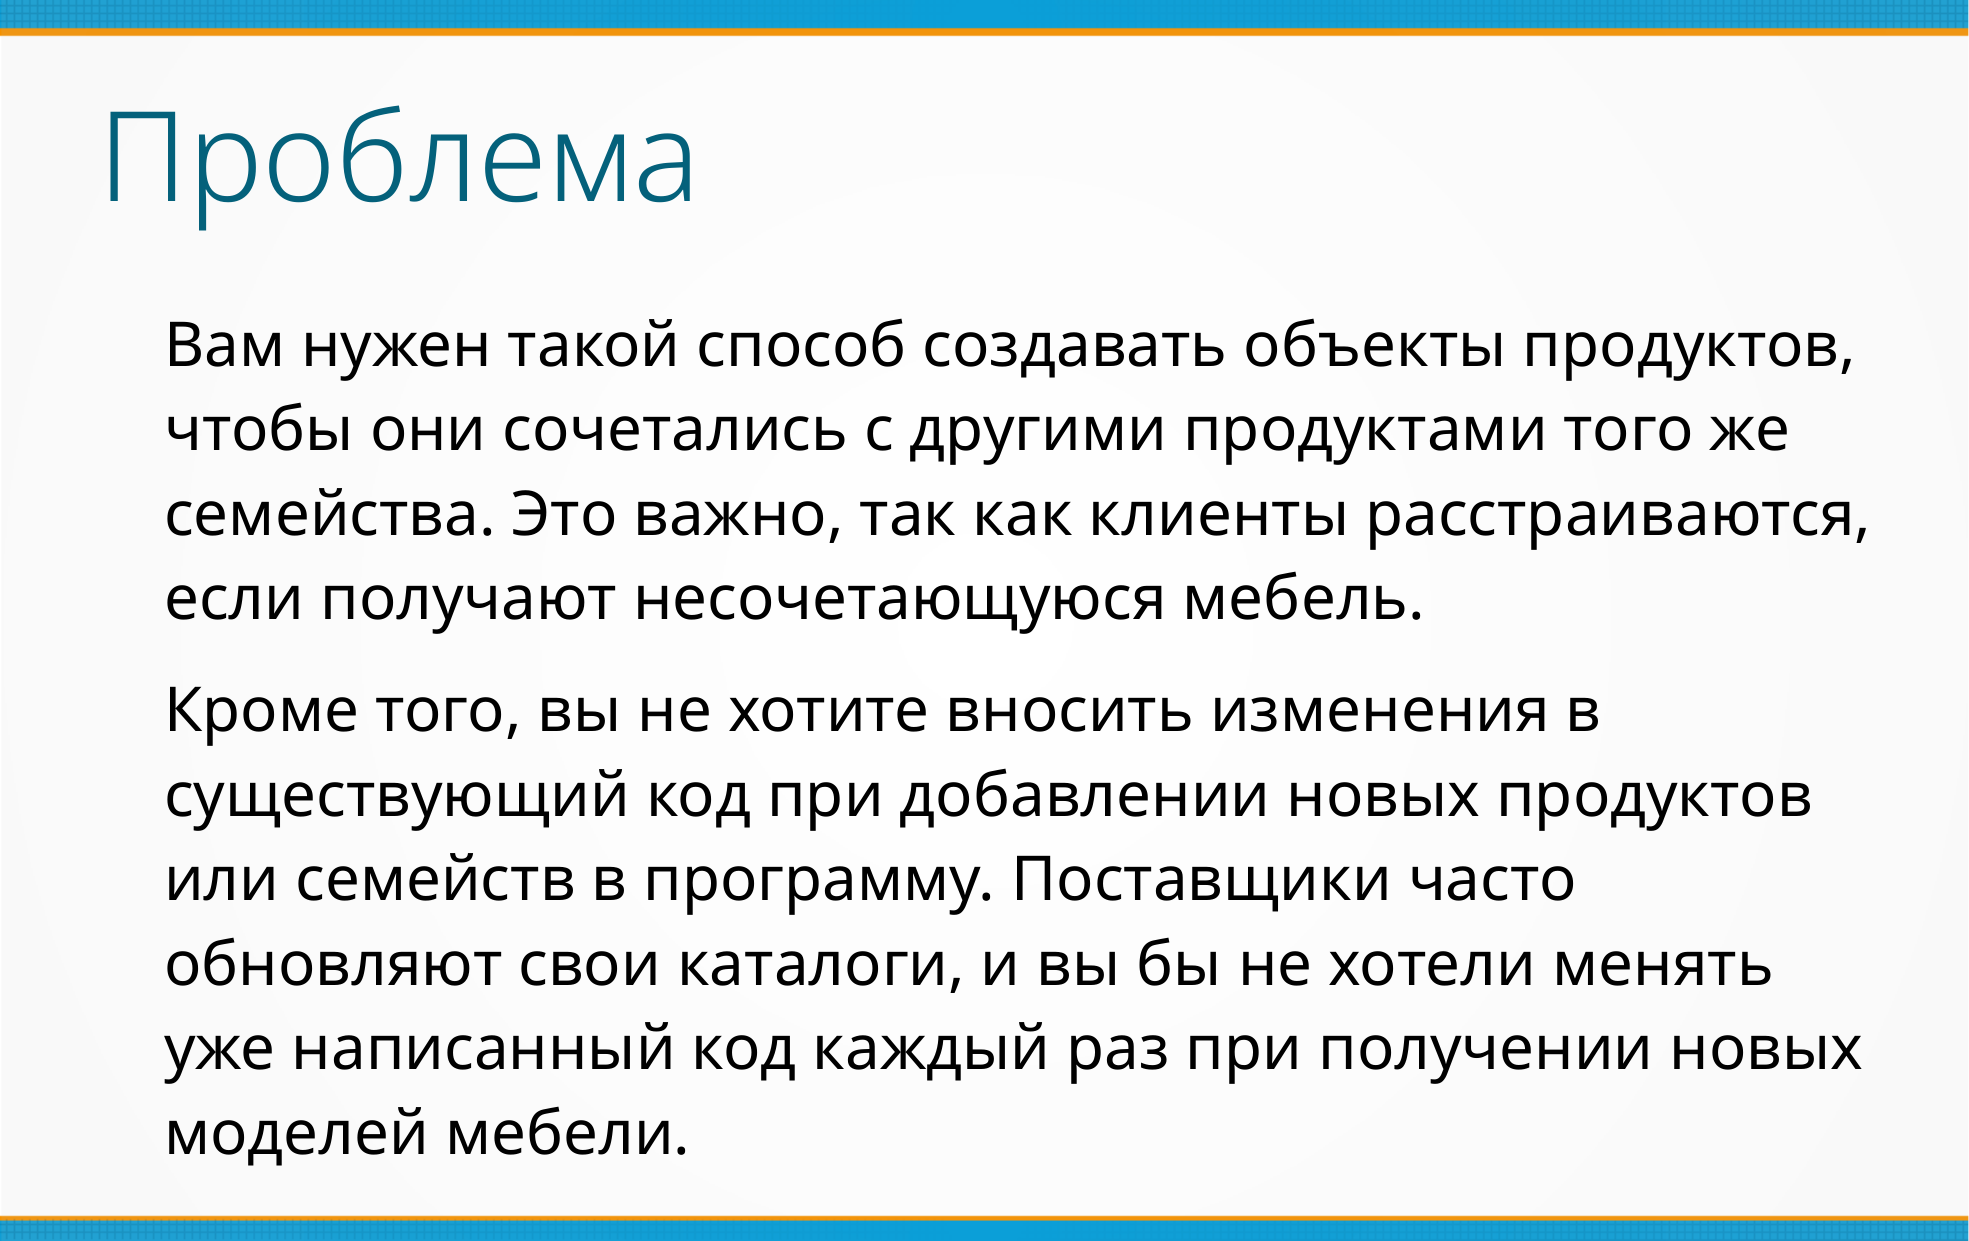

# Проблема
Вам нужен такой способ создавать объекты продуктов, чтобы они сочетались с другими продуктами того же семейства. Это важно, так как клиенты расстраиваются, если получают несочетающуюся мебель.
Кроме того, вы не хотите вносить изменения в существующий код при добавлении новых продуктов или семейcтв в программу. Поставщики часто обновляют свои каталоги, и вы бы не хотели менять уже написанный код каждый раз при получении новых моделей мебели.